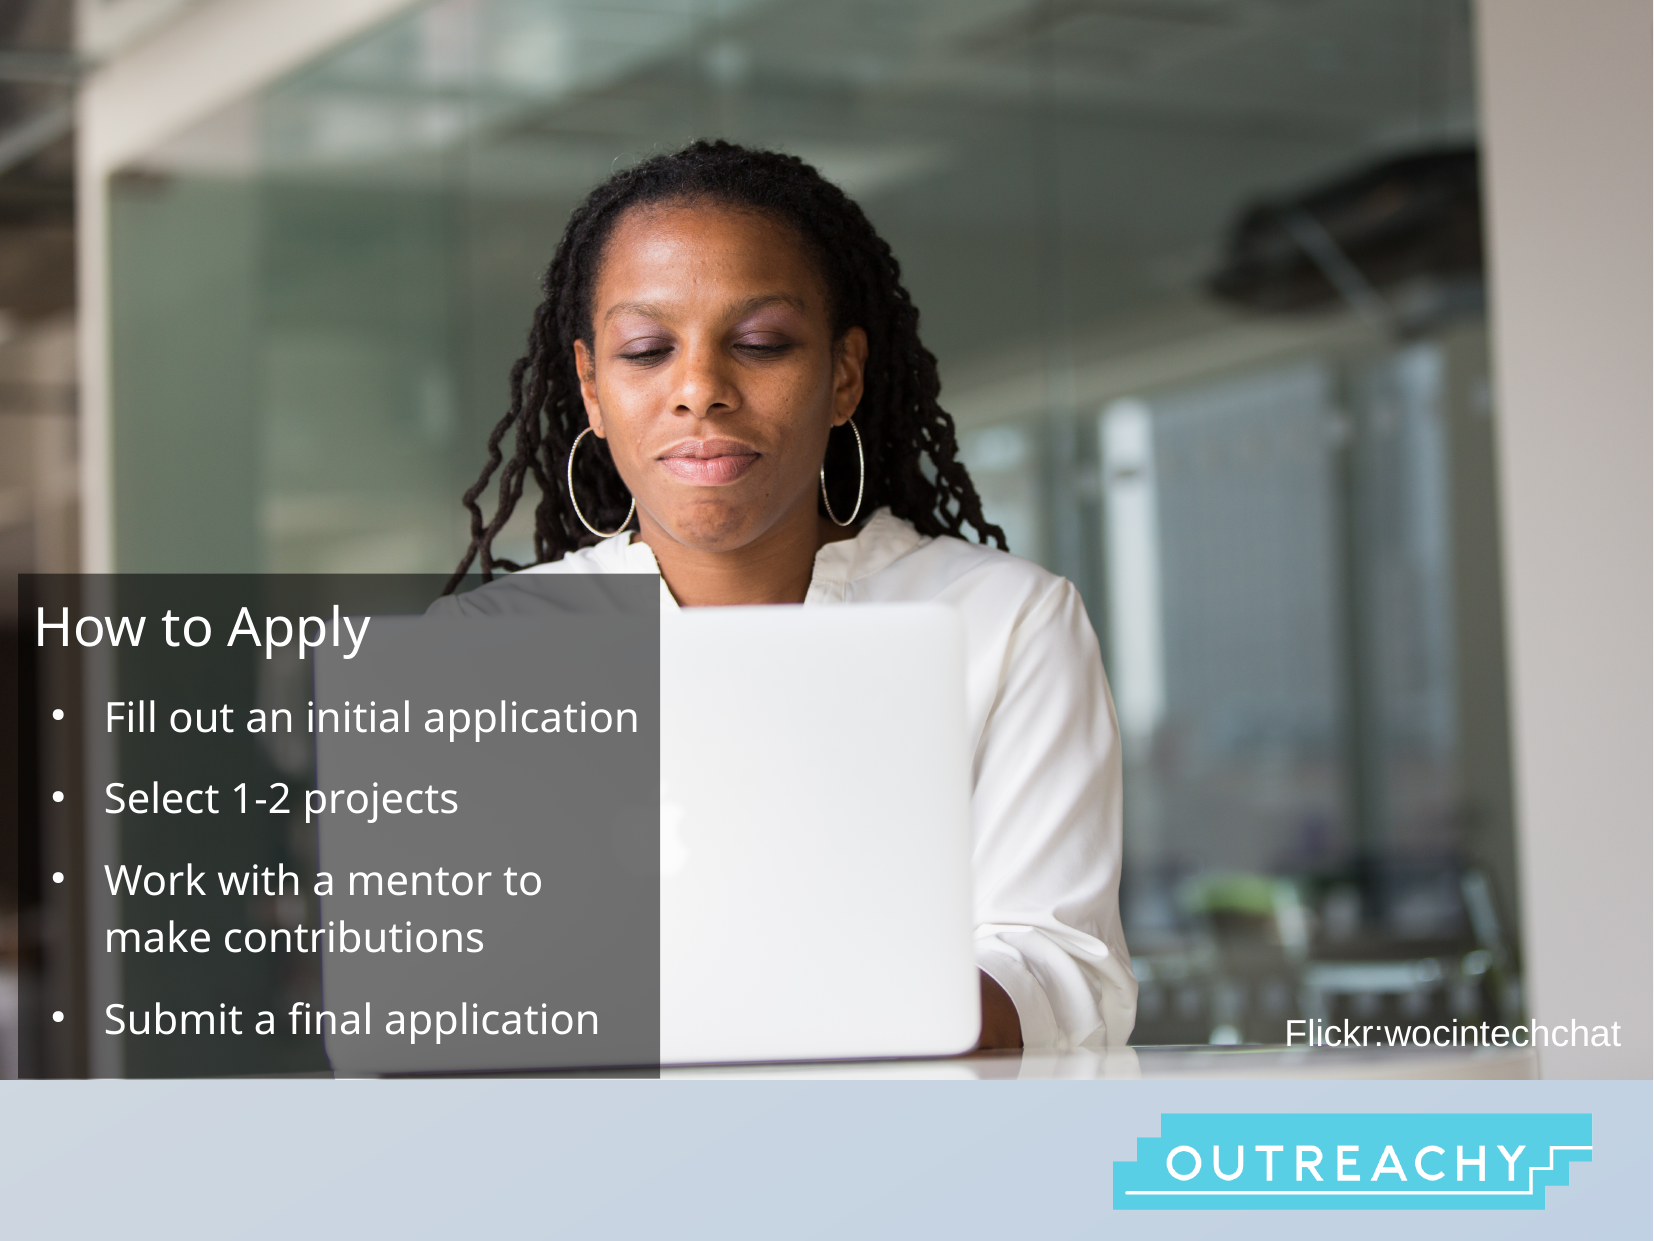

# How to Apply
Fill out an initial application
Select 1-2 projects
Work with a mentor to make contributions
Submit a final application
Flickr:wocintechchat